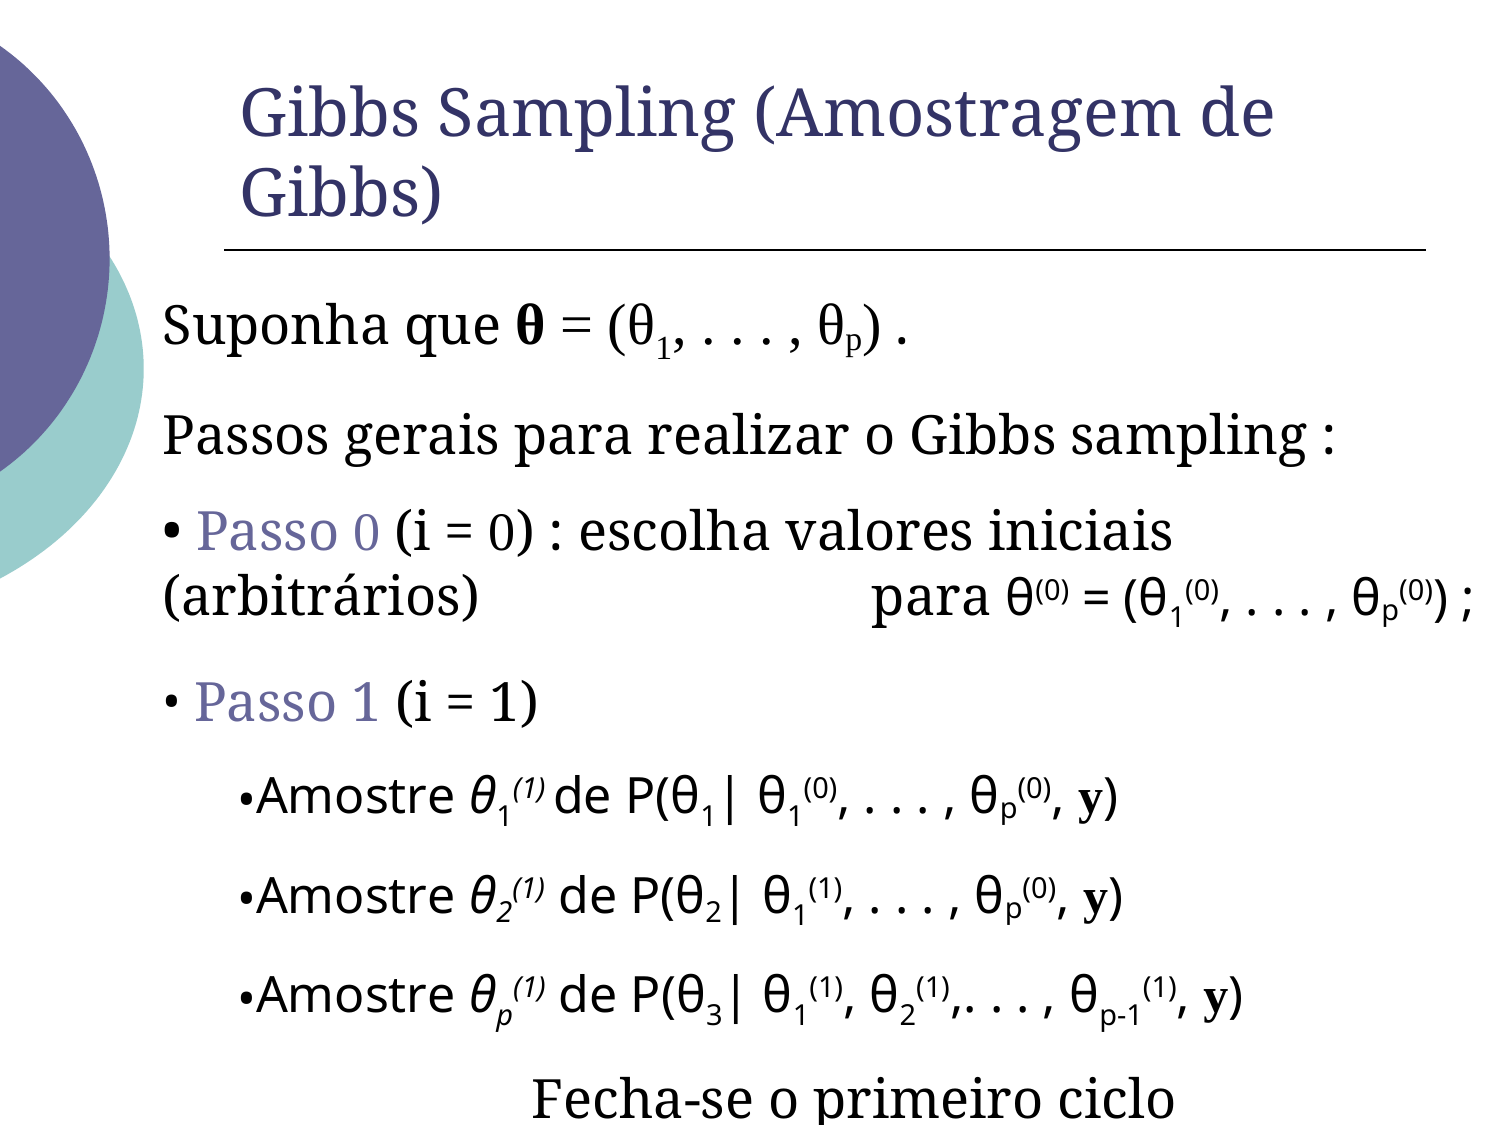

# Gibbs Sampling (Amostragem de Gibbs)
Suponha que θ = (θ1, . . . , θp) .
Passos gerais para realizar o Gibbs sampling :
 Passo 0 (i = 0) : escolha valores iniciais (arbitrários) para θ(0) = (θ1(0), . . . , θp(0)) ;
 Passo 1 (i = 1)
Amostre θ1(1) de P(θ1| θ1(0), . . . , θp(0), y)
Amostre θ2(1) de P(θ2| θ1(1), . . . , θp(0), y)
Amostre θp(1) de P(θ3| θ1(1), θ2(1),. . . , θp-1(1), y)
Fecha-se o primeiro ciclo